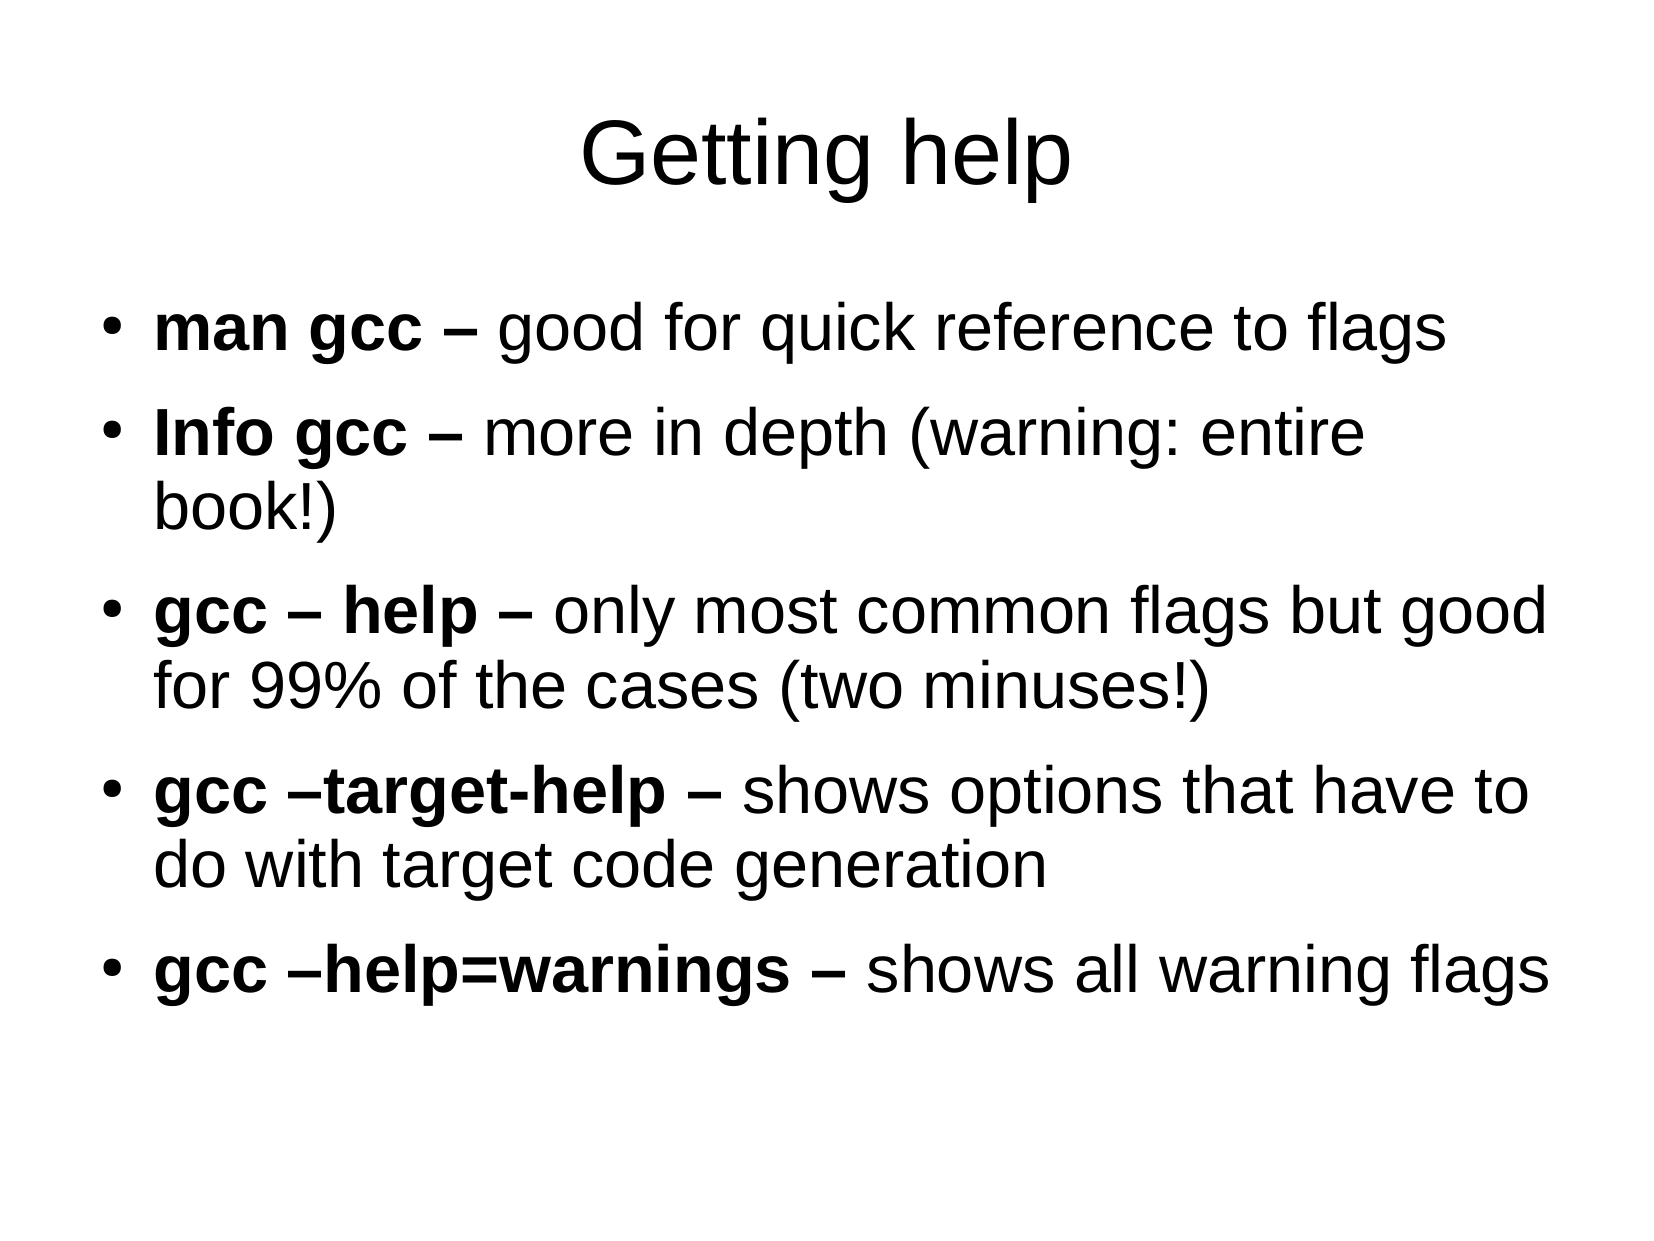

# Getting help
man gcc – good for quick reference to flags
Info gcc – more in depth (warning: entire book!)
gcc – help – only most common flags but good for 99% of the cases (two minuses!)
gcc –target-help – shows options that have to do with target code generation
gcc –help=warnings – shows all warning flags